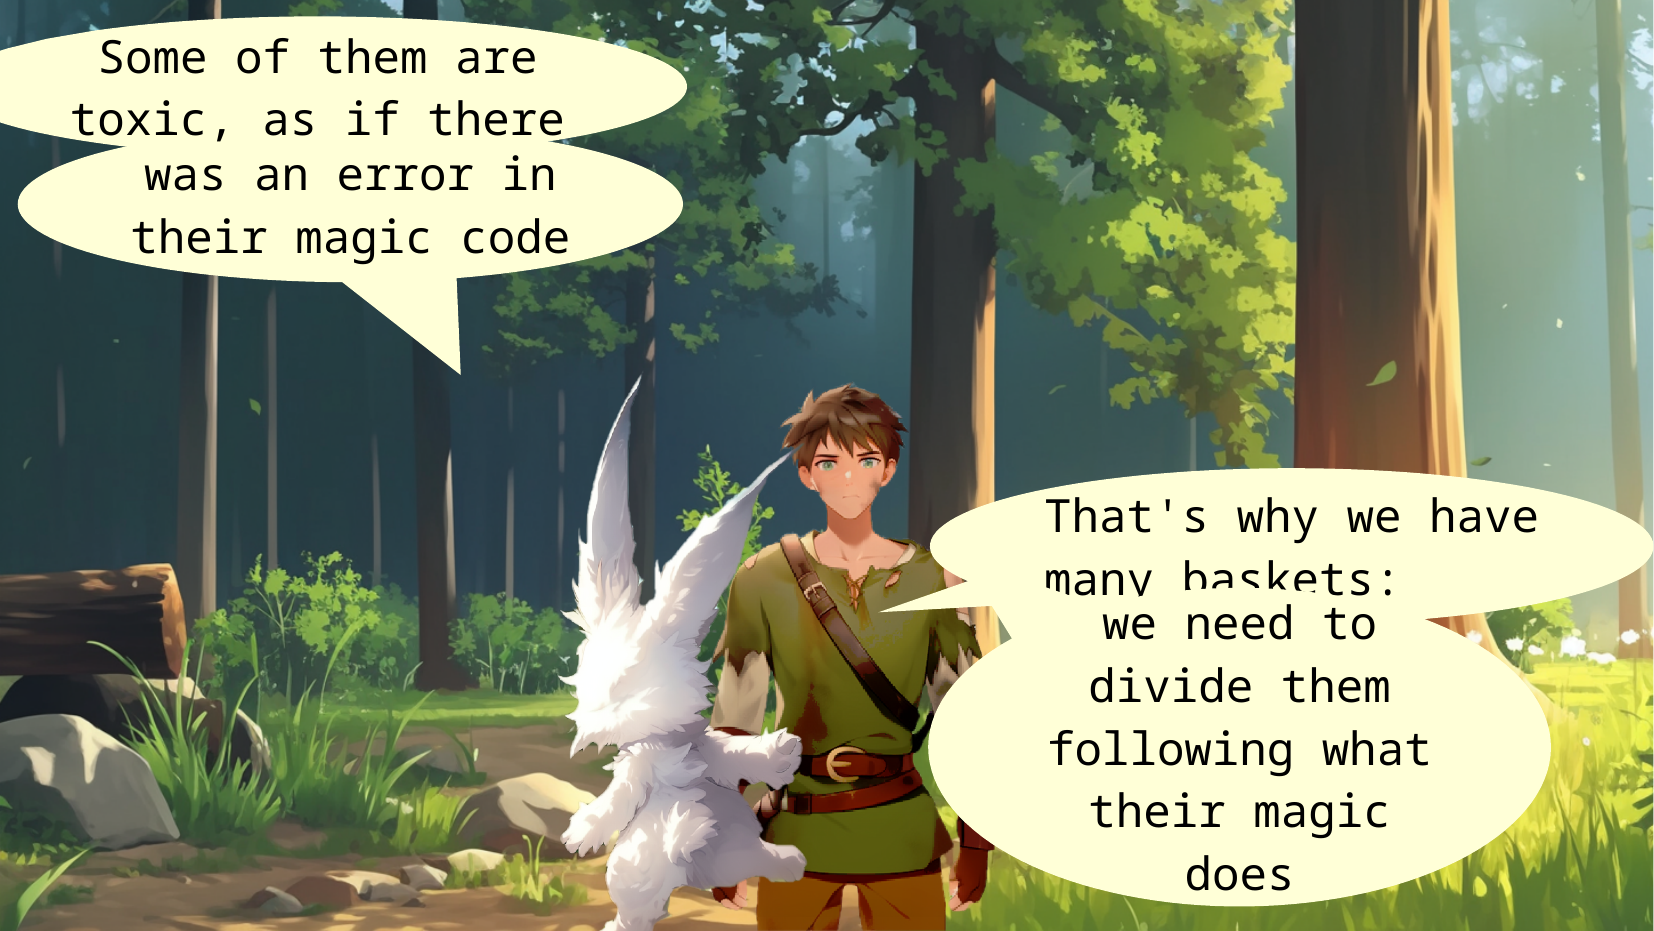

Some of them are toxic, as if there
was an error in their magic code
That's why we have many baskets:
we need to divide them following what their magic does